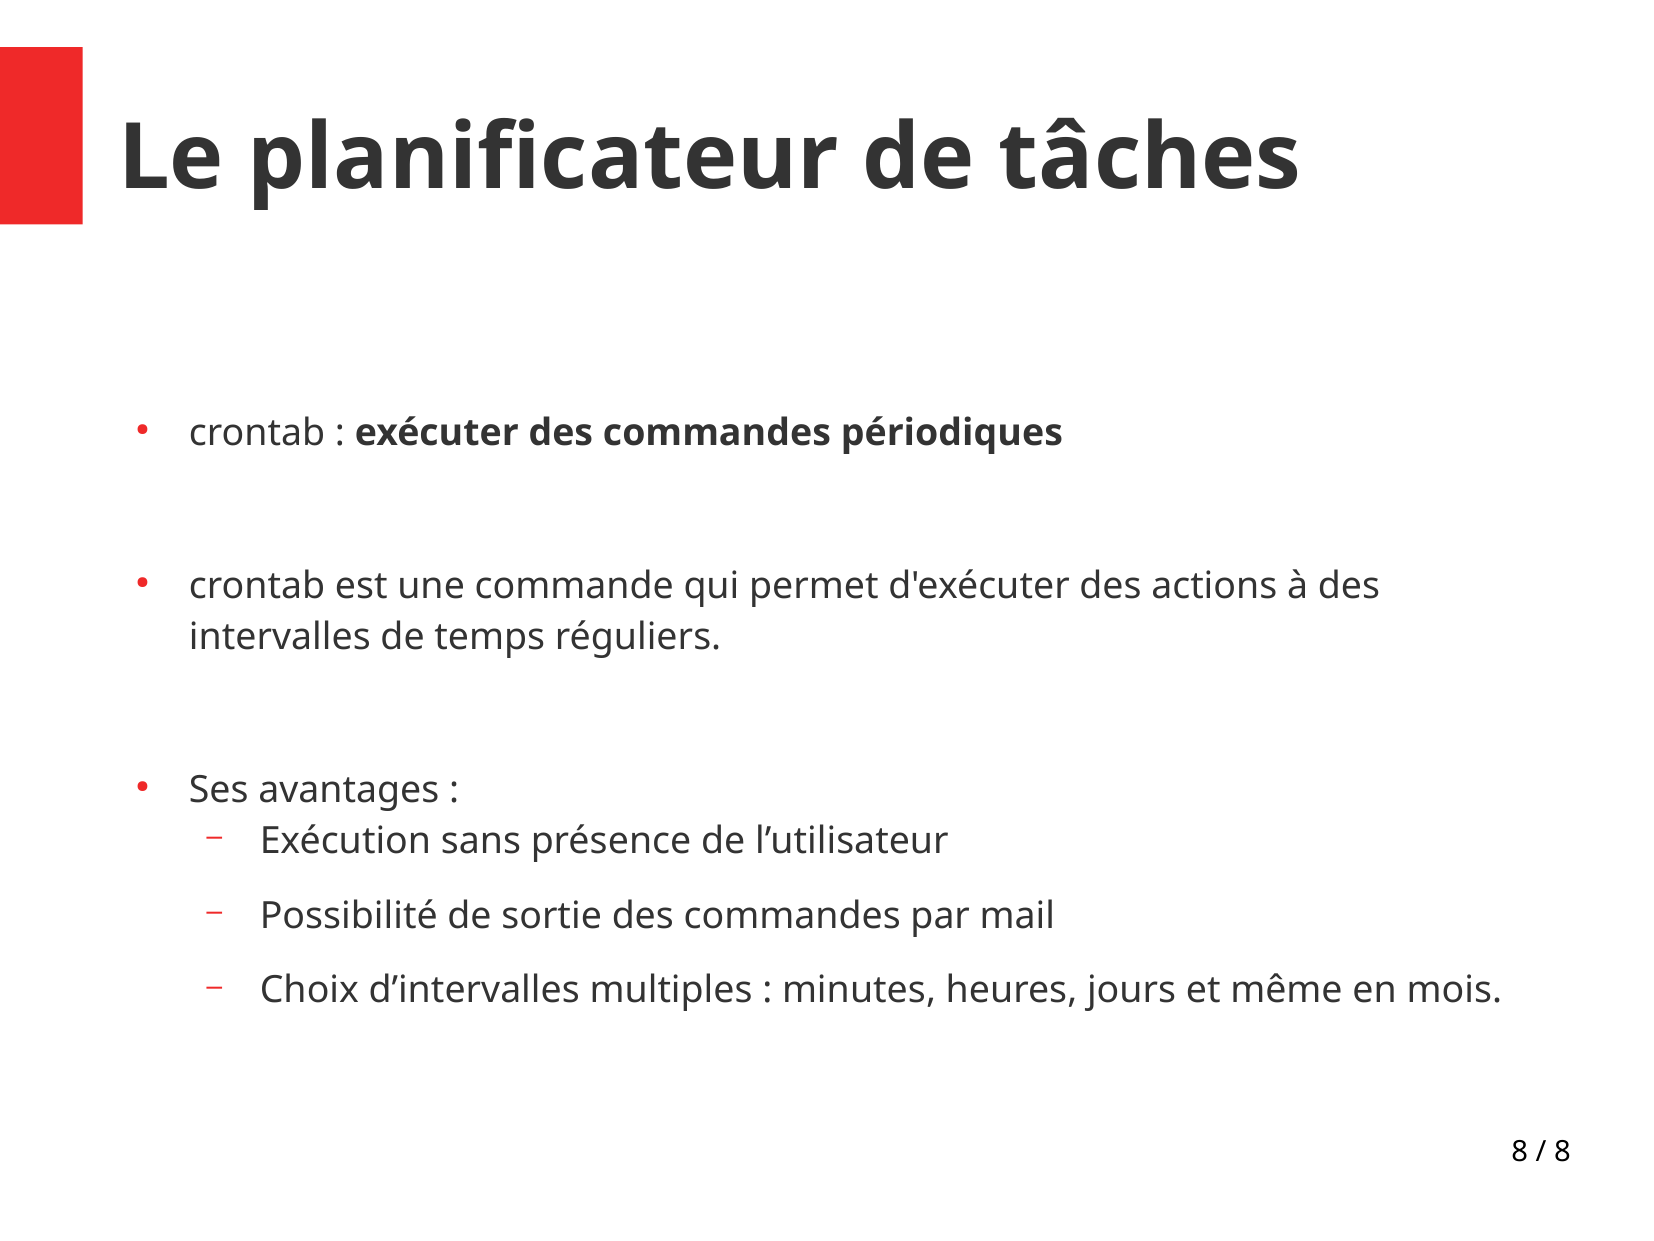

# Le planificateur de tâches
crontab : exécuter des commandes périodiques
crontab est une commande qui permet d'exécuter des actions à des intervalles de temps réguliers.
Ses avantages :
Exécution sans présence de l’utilisateur
Possibilité de sortie des commandes par mail
Choix d’intervalles multiples : minutes, heures, jours et même en mois.
8